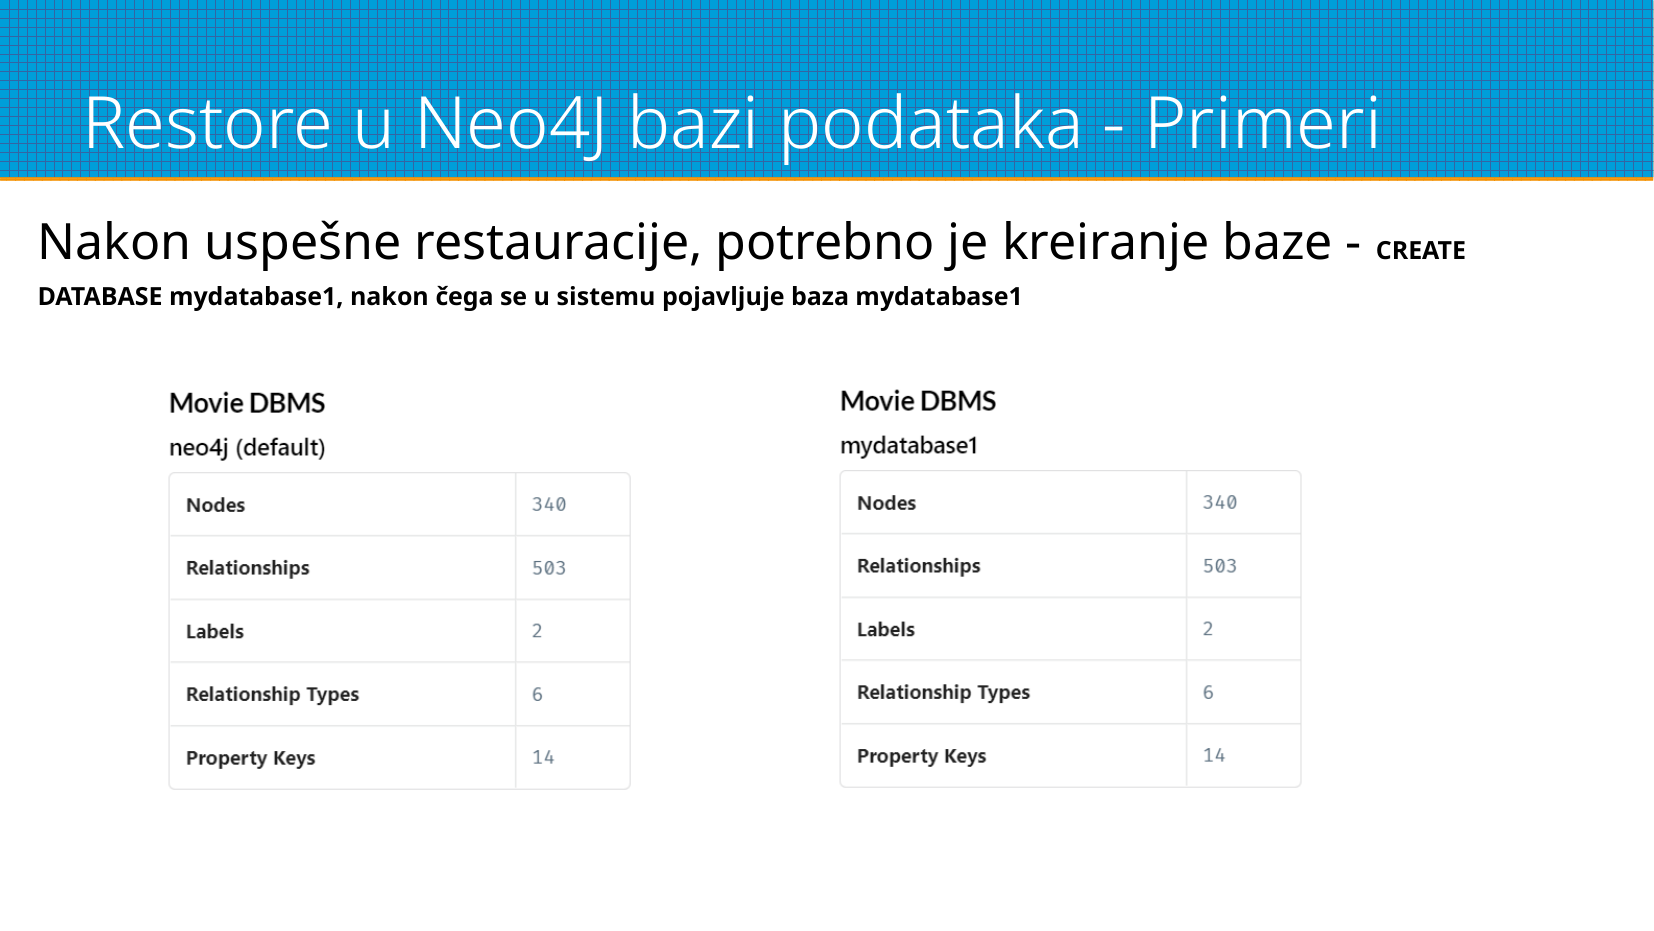

Nakon uspešne restauracije, potrebno je kreiranje baze - CREATE DATABASE mydatabase1, nakon čega se u sistemu pojavljuje baza mydatabase1
# Restore u Neo4J bazi podataka - Primeri